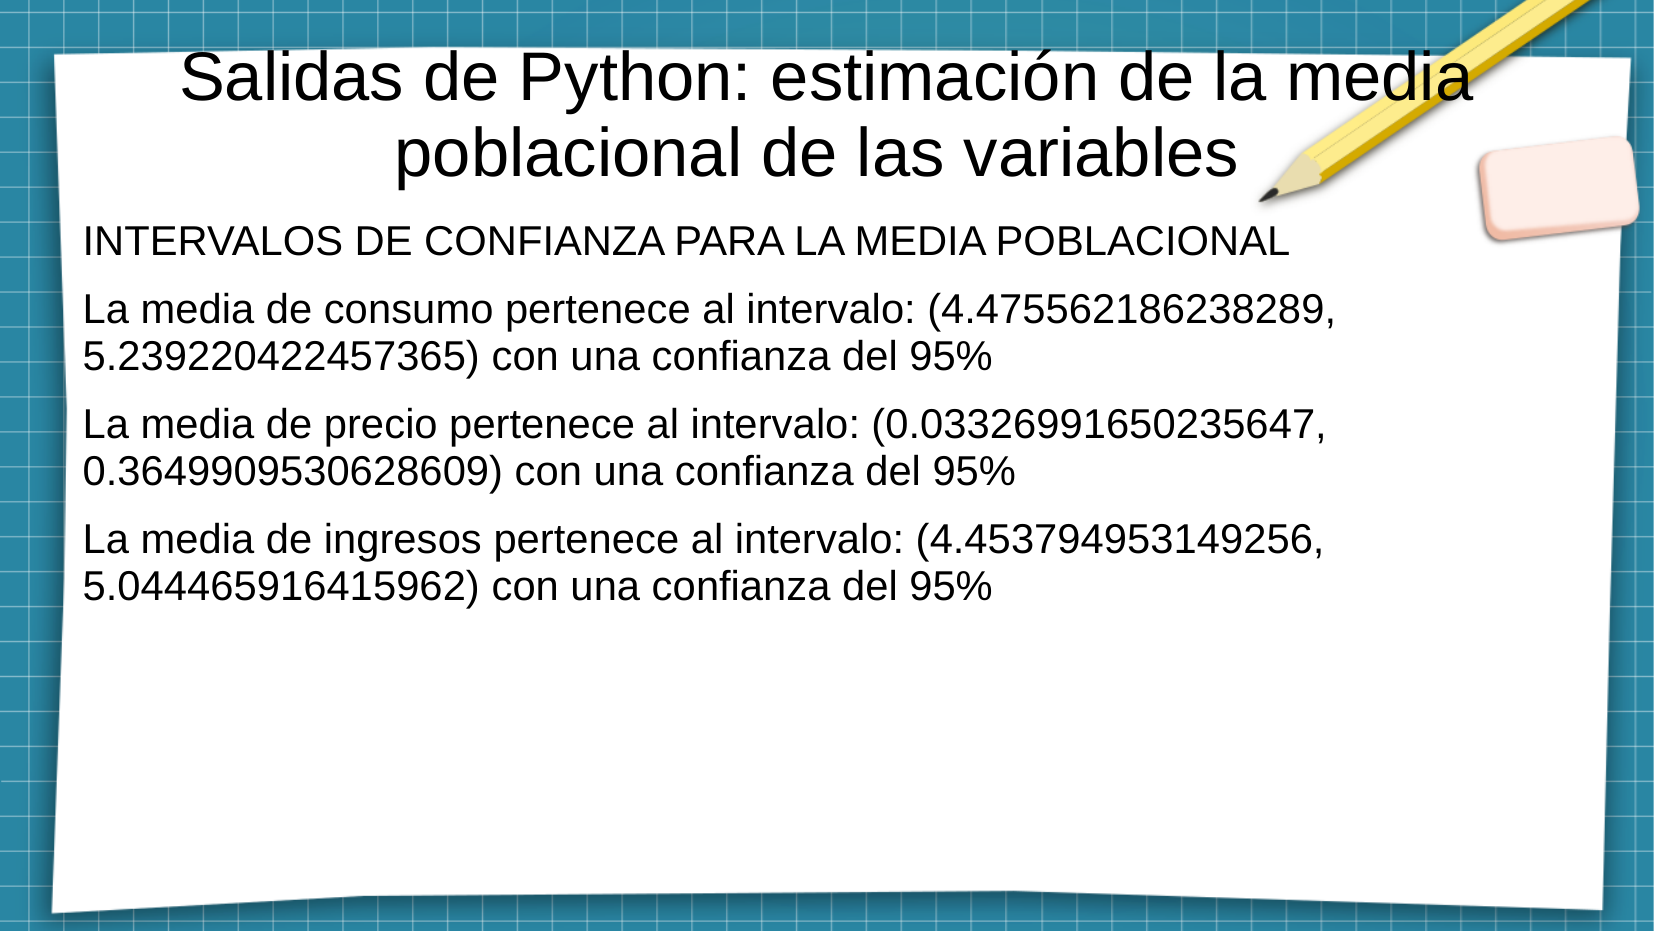

# Salidas de Python: estimación de la media poblacional de las variables
INTERVALOS DE CONFIANZA PARA LA MEDIA POBLACIONAL
La media de consumo pertenece al intervalo: (4.475562186238289, 5.239220422457365) con una confianza del 95%
La media de precio pertenece al intervalo: (0.03326991650235647, 0.3649909530628609) con una confianza del 95%
La media de ingresos pertenece al intervalo: (4.453794953149256, 5.044465916415962) con una confianza del 95%